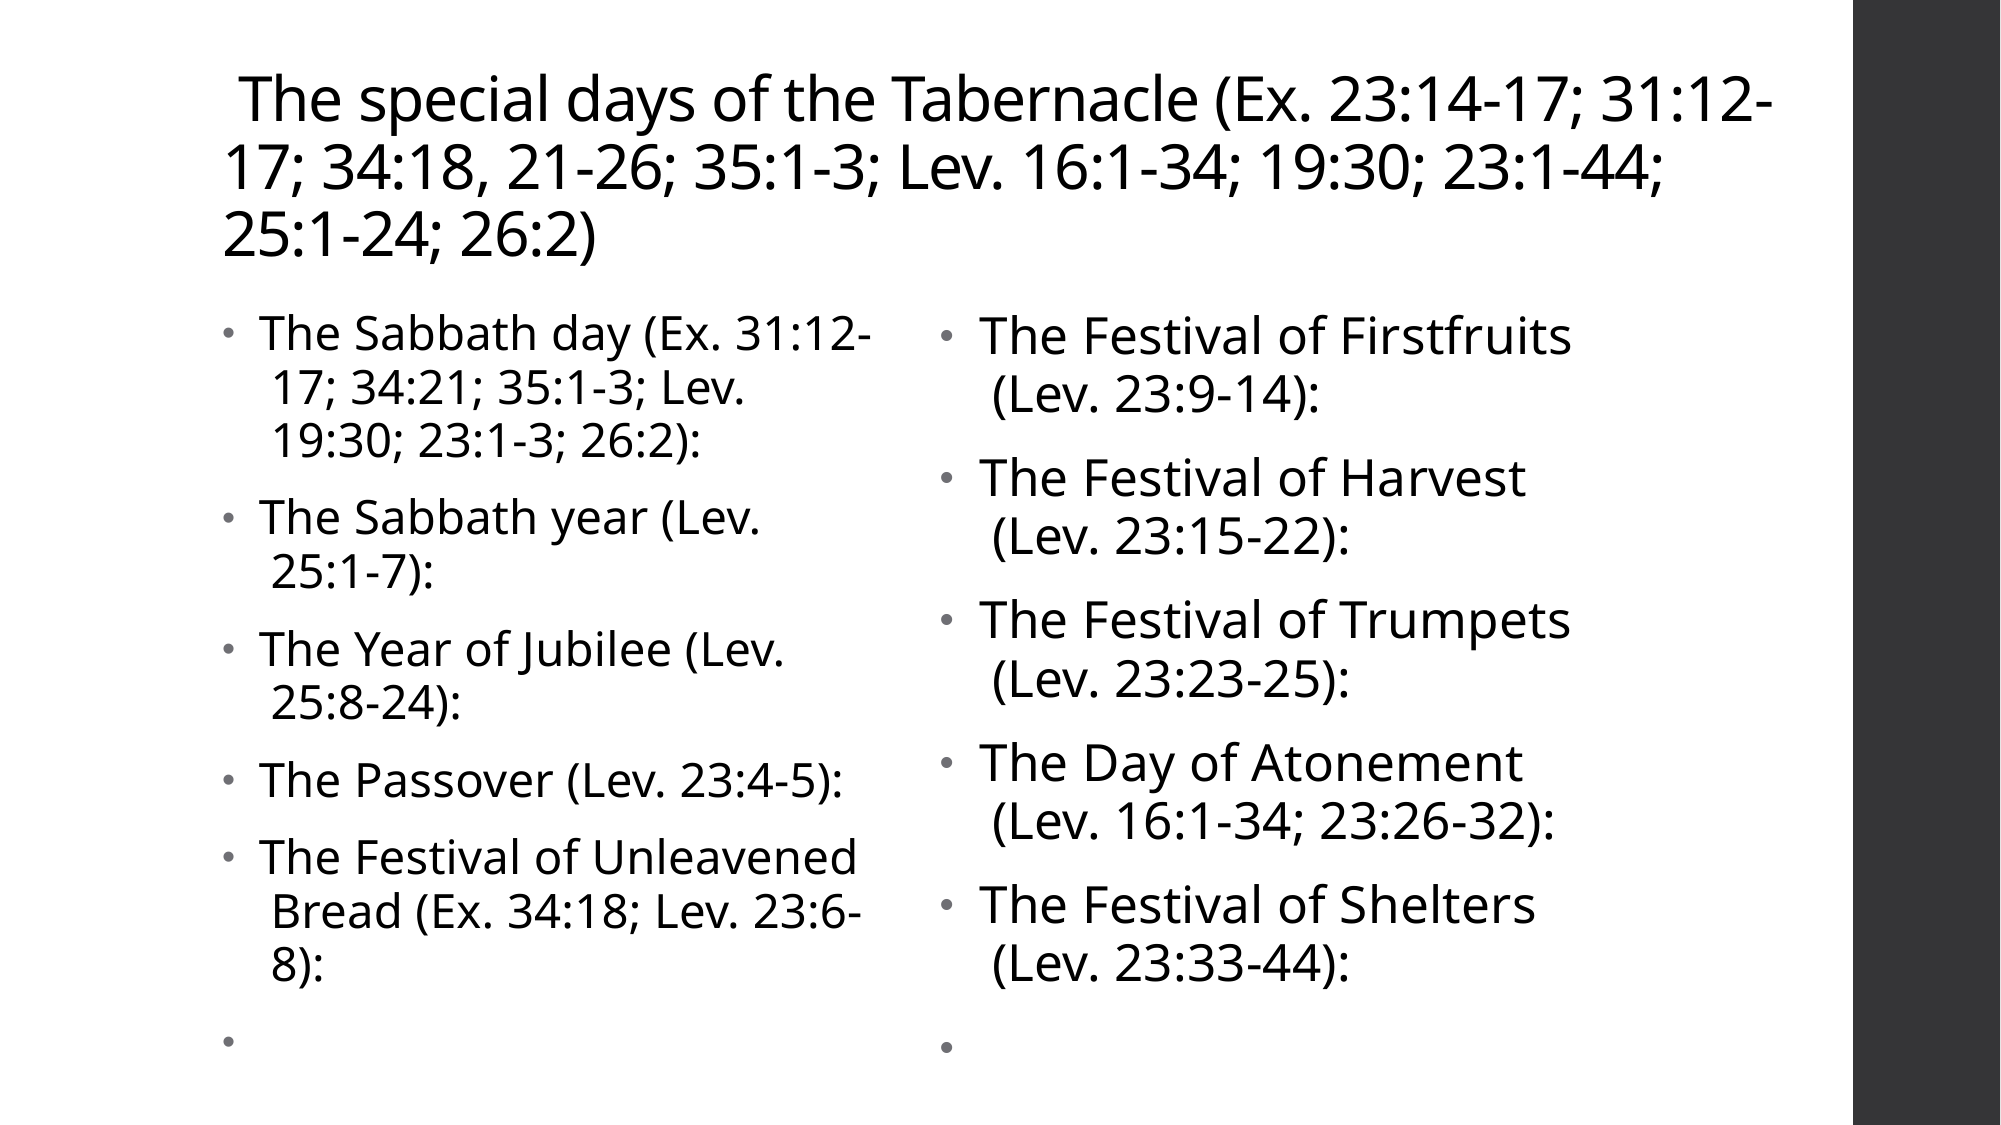

# The special days of the Tabernacle (Ex. 23:14-17; 31:12-17; 34:18, 21-26; 35:1-3; Lev. 16:1-34; 19:30; 23:1-44; 25:1-24; 26:2)
 The Sabbath day (Ex. 31:12-17; 34:21; 35:1-3; Lev. 19:30; 23:1-3; 26:2):
 The Sabbath year (Lev. 25:1-7):
 The Year of Jubilee (Lev. 25:8-24):
 The Passover (Lev. 23:4-5):
 The Festival of Unleavened Bread (Ex. 34:18; Lev. 23:6-8):
 The Festival of Firstfruits (Lev. 23:9-14):
 The Festival of Harvest (Lev. 23:15-22):
 The Festival of Trumpets (Lev. 23:23-25):
 The Day of Atonement (Lev. 16:1-34; 23:26-32):
 The Festival of Shelters (Lev. 23:33-44):